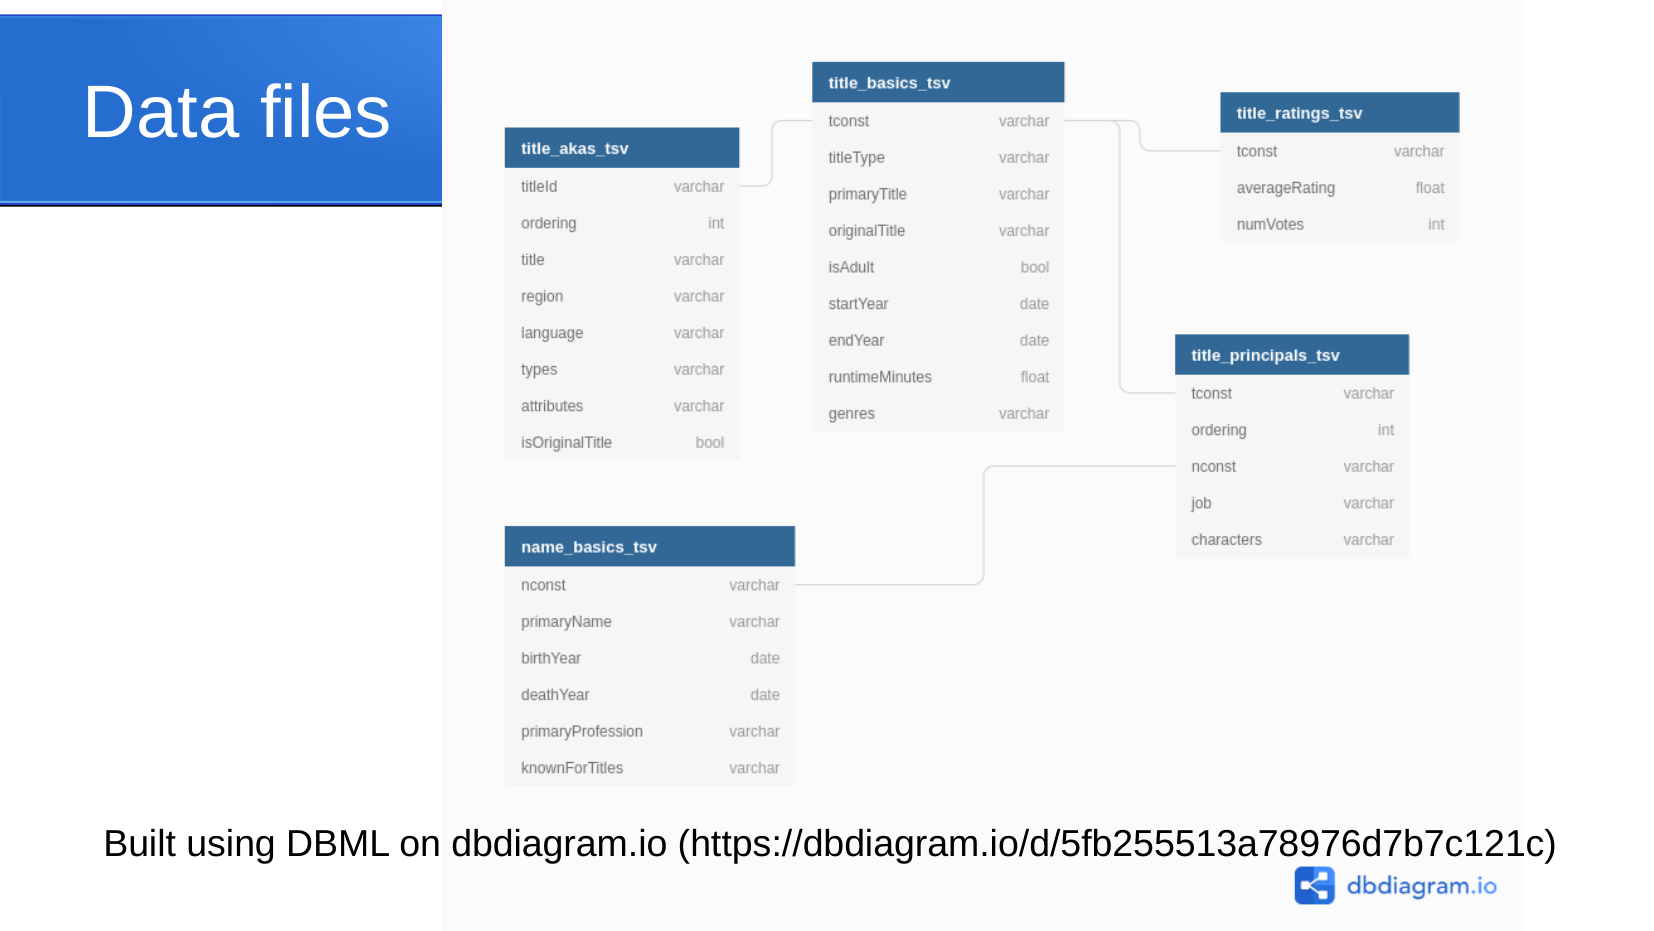

# Data files
Built using DBML on dbdiagram.io (https://dbdiagram.io/d/5fb255513a78976d7b7c121c)